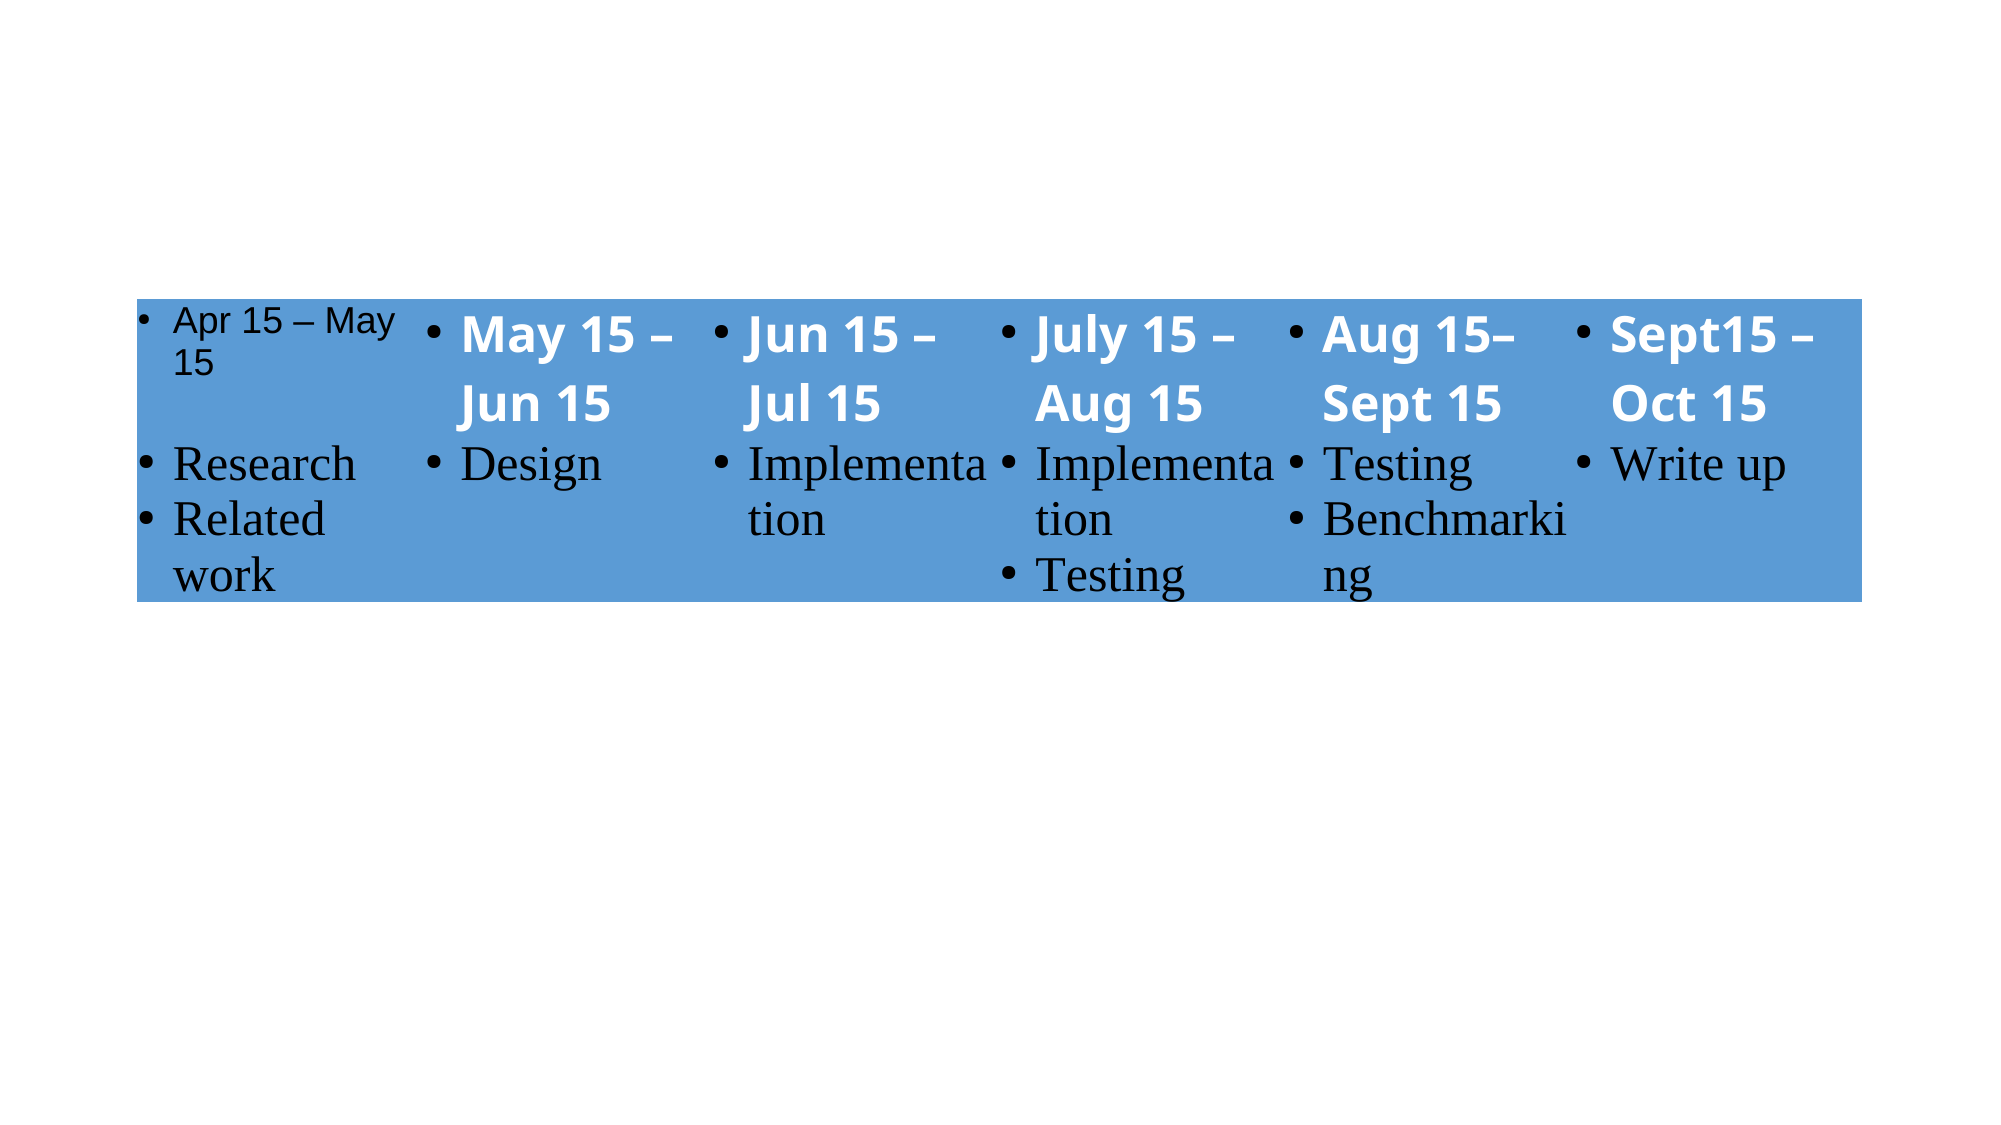

#
| Apr 15 – May 15 | May 15 – Jun 15 | Jun 15 – Jul 15 | July 15 – Aug 15 | Aug 15– Sept 15 | Sept15 – Oct 15 |
| --- | --- | --- | --- | --- | --- |
| Research Related work | Design | Implementation | Implementation Testing | Testing Benchmarking | Write up |